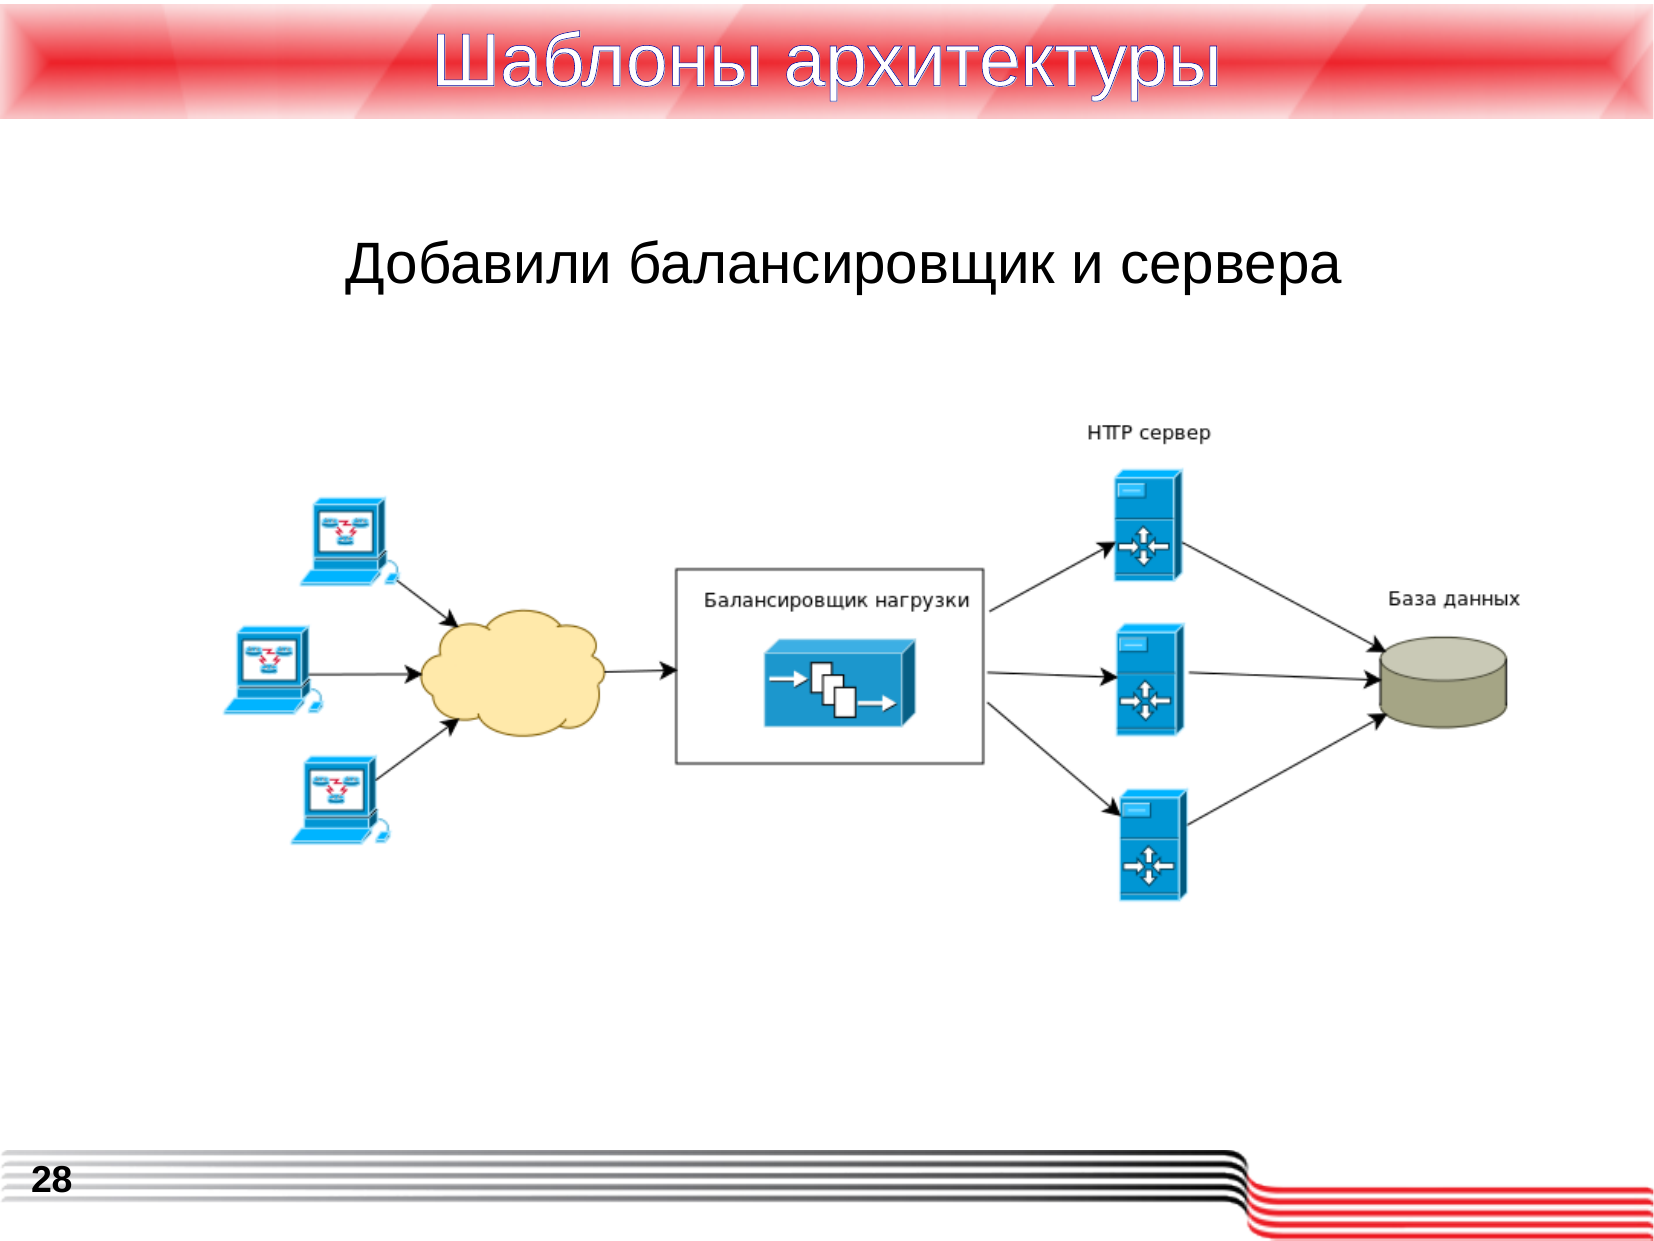

# Шаблоны архитектуры
Добавили балансировщик и сервера
28